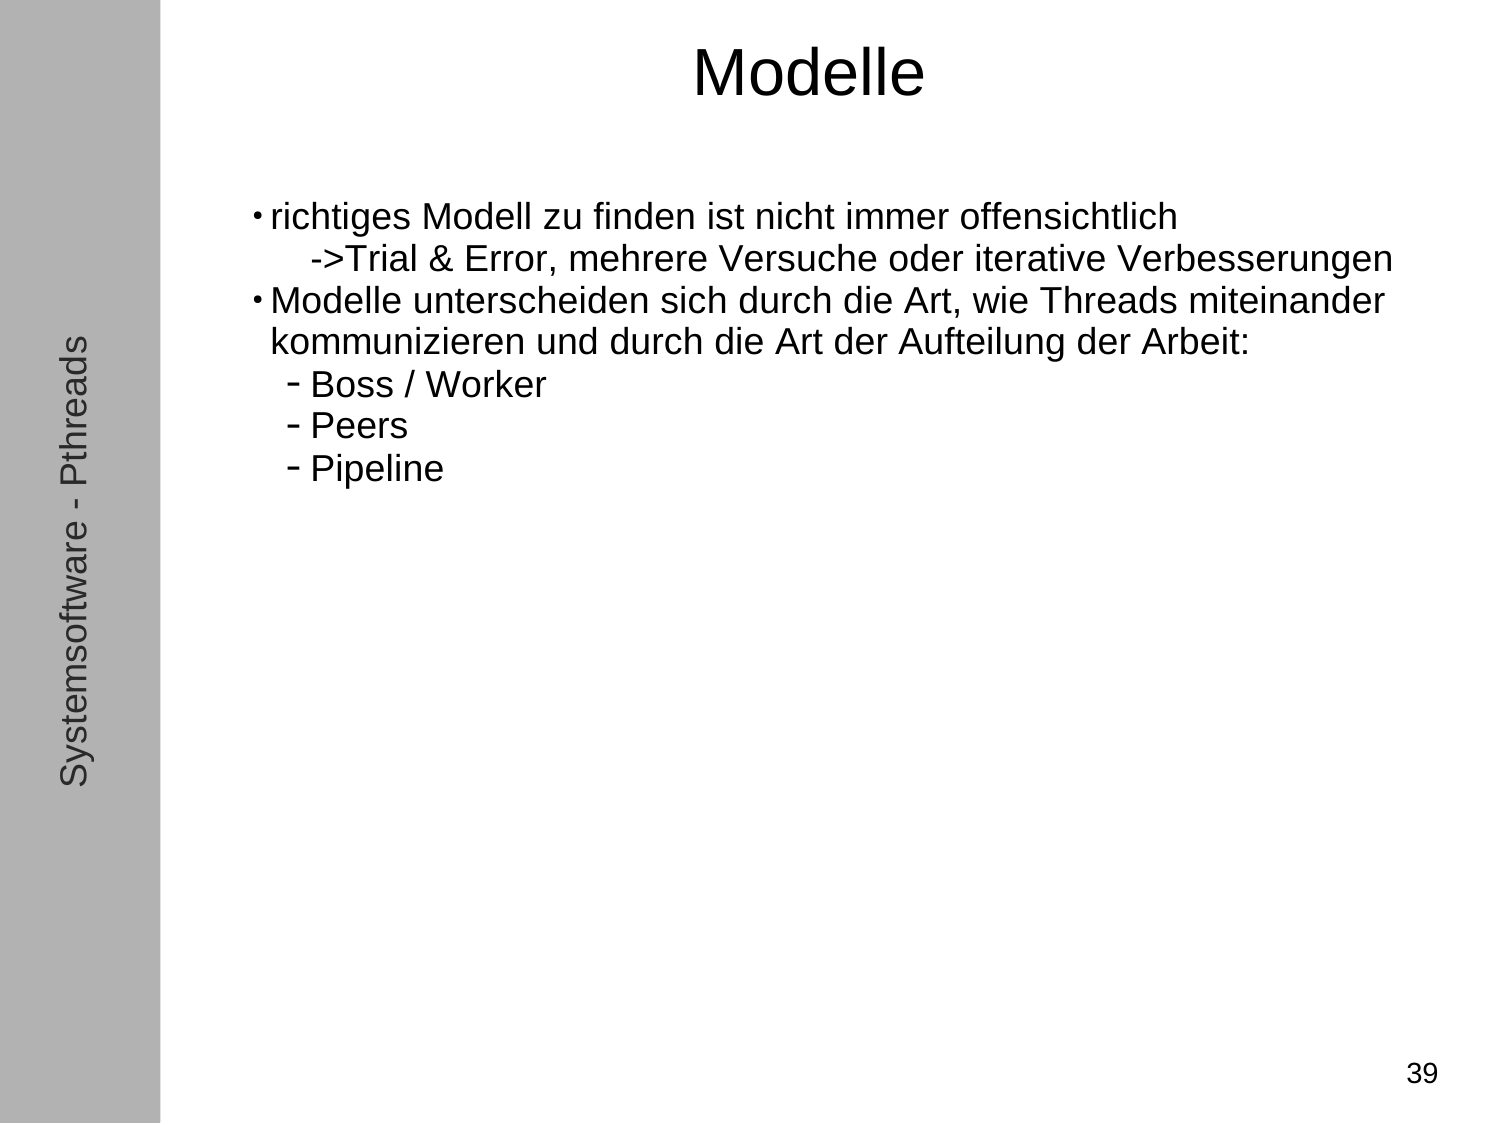

Modelle
richtiges Modell zu finden ist nicht immer offensichtlich
->Trial & Error, mehrere Versuche oder iterative Verbesserungen
Modelle unterscheiden sich durch die Art, wie Threads miteinander kommunizieren und durch die Art der Aufteilung der Arbeit:
Boss / Worker
Peers
Pipeline
Systemsoftware - Pthreads